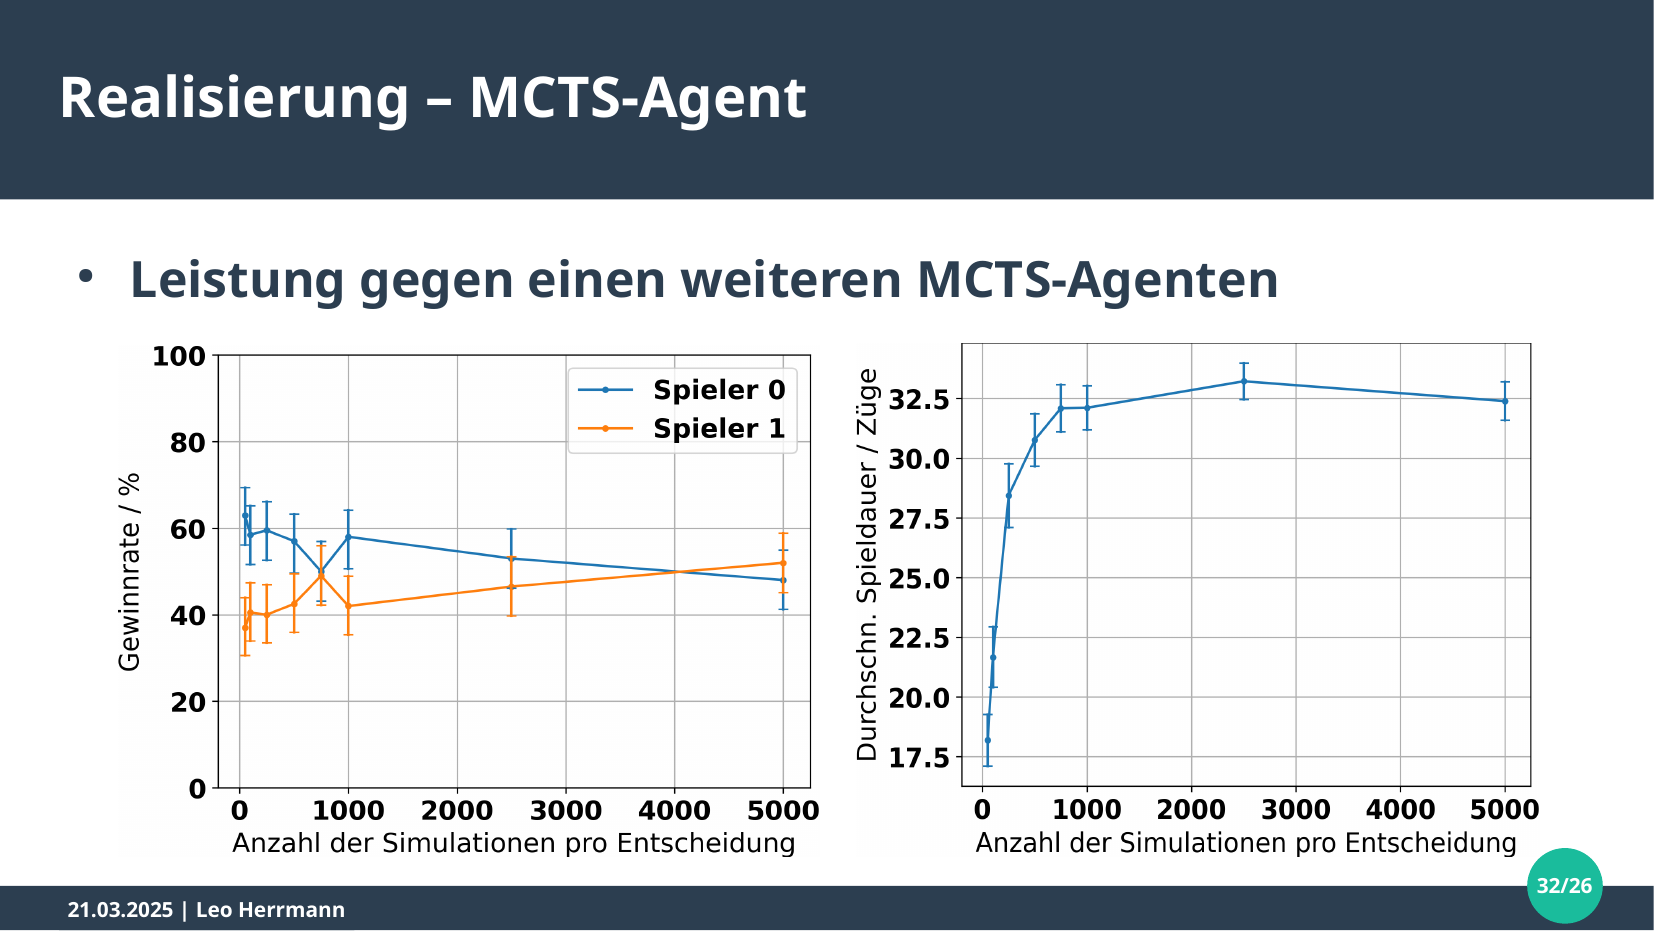

# Realisierung – MCTS-Agent
Leistung gegen einen weiteren MCTS-Agenten